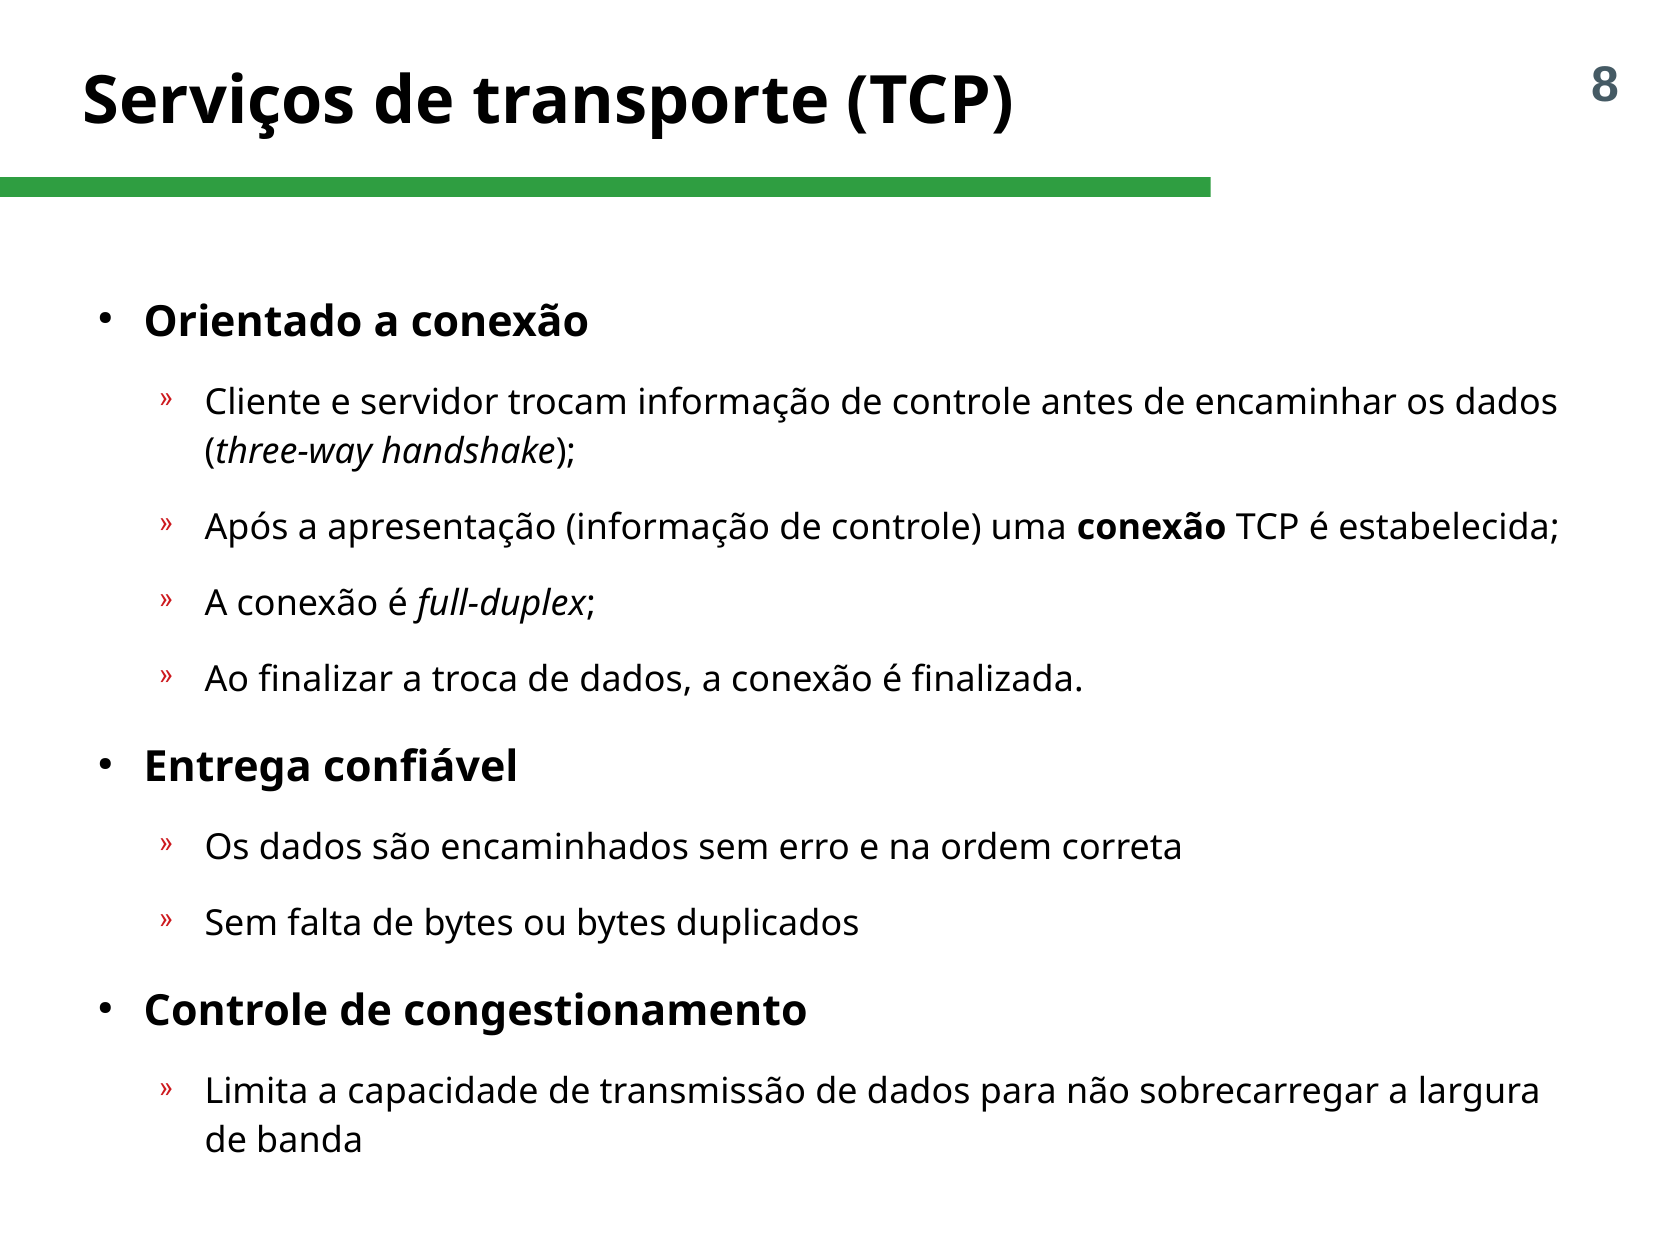

# Serviços de transporte (TCP)
Orientado a conexão
Cliente e servidor trocam informação de controle antes de encaminhar os dados (three-way handshake);
Após a apresentação (informação de controle) uma conexão TCP é estabelecida;
A conexão é full-duplex;
Ao finalizar a troca de dados, a conexão é finalizada.
Entrega confiável
Os dados são encaminhados sem erro e na ordem correta
Sem falta de bytes ou bytes duplicados
Controle de congestionamento
Limita a capacidade de transmissão de dados para não sobrecarregar a largura de banda